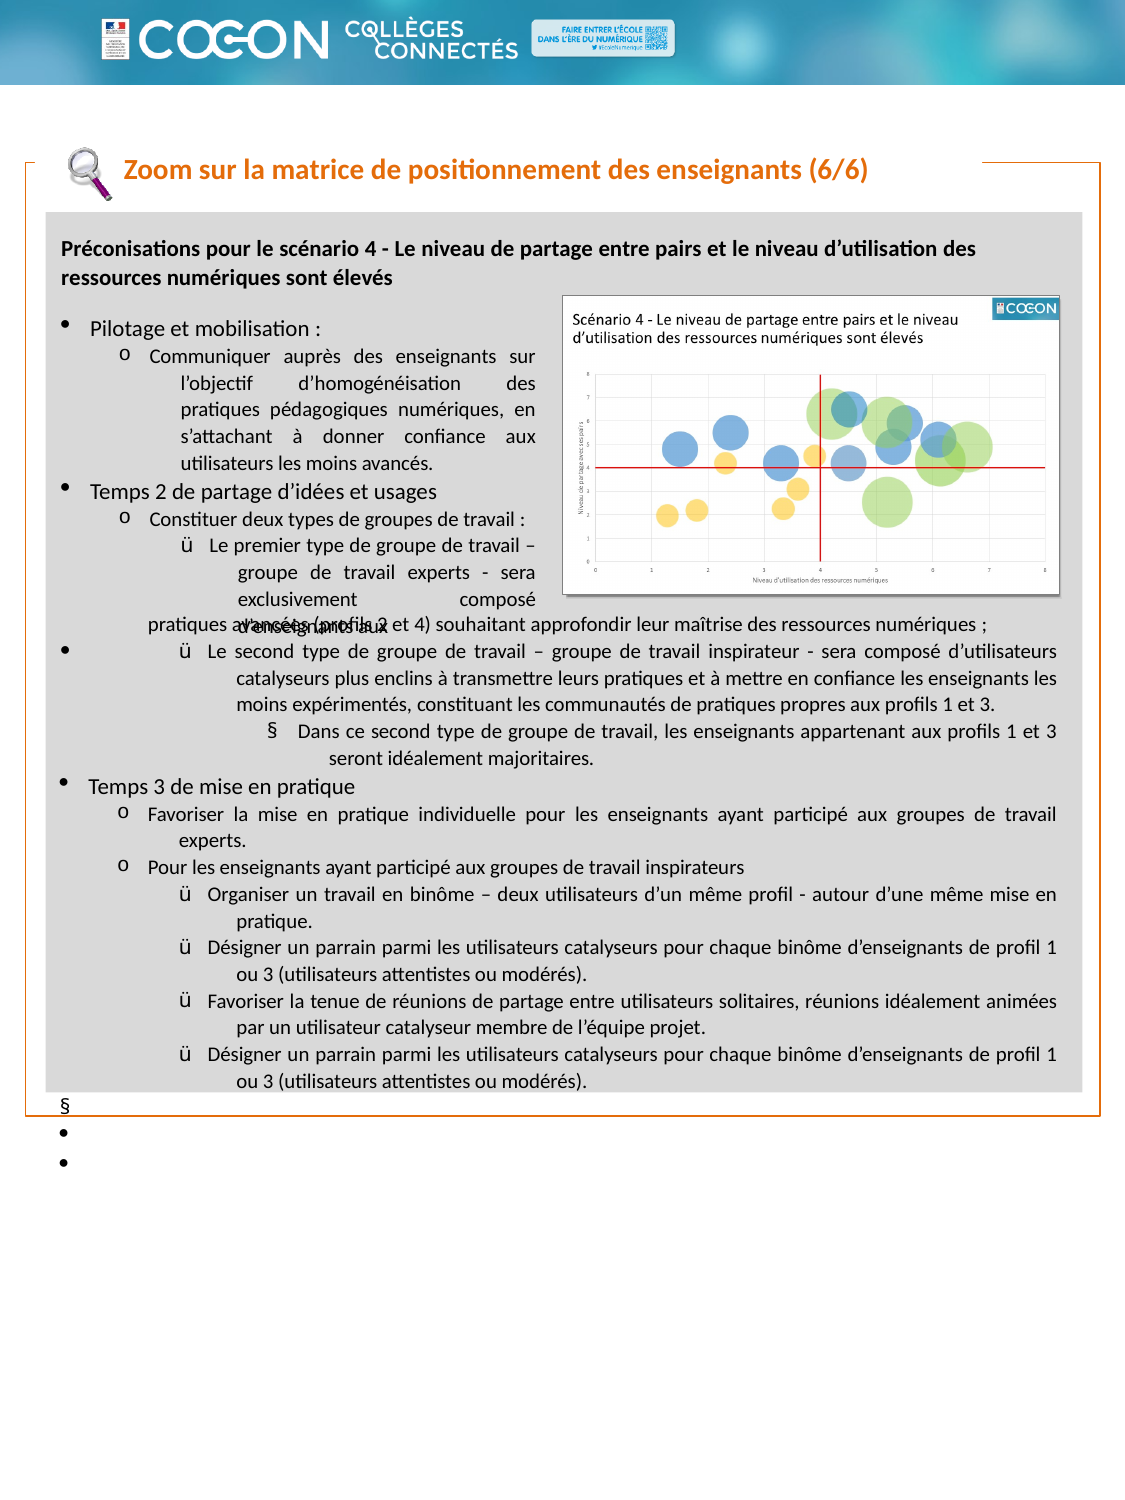

Zoom sur la matrice de positionnement des enseignants (6/6)
Préconisations pour le scénario 4 - Le niveau de partage entre pairs et le niveau d’utilisation des ressources numériques sont élevés
Pilotage et mobilisation :
Communiquer auprès des enseignants sur l’objectif d’homogénéisation des pratiques pédagogiques numériques, en s’attachant à donner confiance aux utilisateurs les moins avancés.
Temps 2 de partage d’idées et usages
Constituer deux types de groupes de travail :
Le premier type de groupe de travail – groupe de travail experts - sera exclusivement composé d’enseignants aux
pratiques avancées (profils 2 et 4) souhaitant approfondir leur maîtrise des ressources numériques ;
Le second type de groupe de travail – groupe de travail inspirateur - sera composé d’utilisateurs catalyseurs plus enclins à transmettre leurs pratiques et à mettre en confiance les enseignants les moins expérimentés, constituant les communautés de pratiques propres aux profils 1 et 3.
Dans ce second type de groupe de travail, les enseignants appartenant aux profils 1 et 3 seront idéalement majoritaires.
Temps 3 de mise en pratique
Favoriser la mise en pratique individuelle pour les enseignants ayant participé aux groupes de travail experts.
Pour les enseignants ayant participé aux groupes de travail inspirateurs
Organiser un travail en binôme – deux utilisateurs d’un même profil - autour d’une même mise en pratique.
Désigner un parrain parmi les utilisateurs catalyseurs pour chaque binôme d’enseignants de profil 1 ou 3 (utilisateurs attentistes ou modérés).
Favoriser la tenue de réunions de partage entre utilisateurs solitaires, réunions idéalement animées par un utilisateur catalyseur membre de l’équipe projet.
Désigner un parrain parmi les utilisateurs catalyseurs pour chaque binôme d’enseignants de profil 1 ou 3 (utilisateurs attentistes ou modérés).